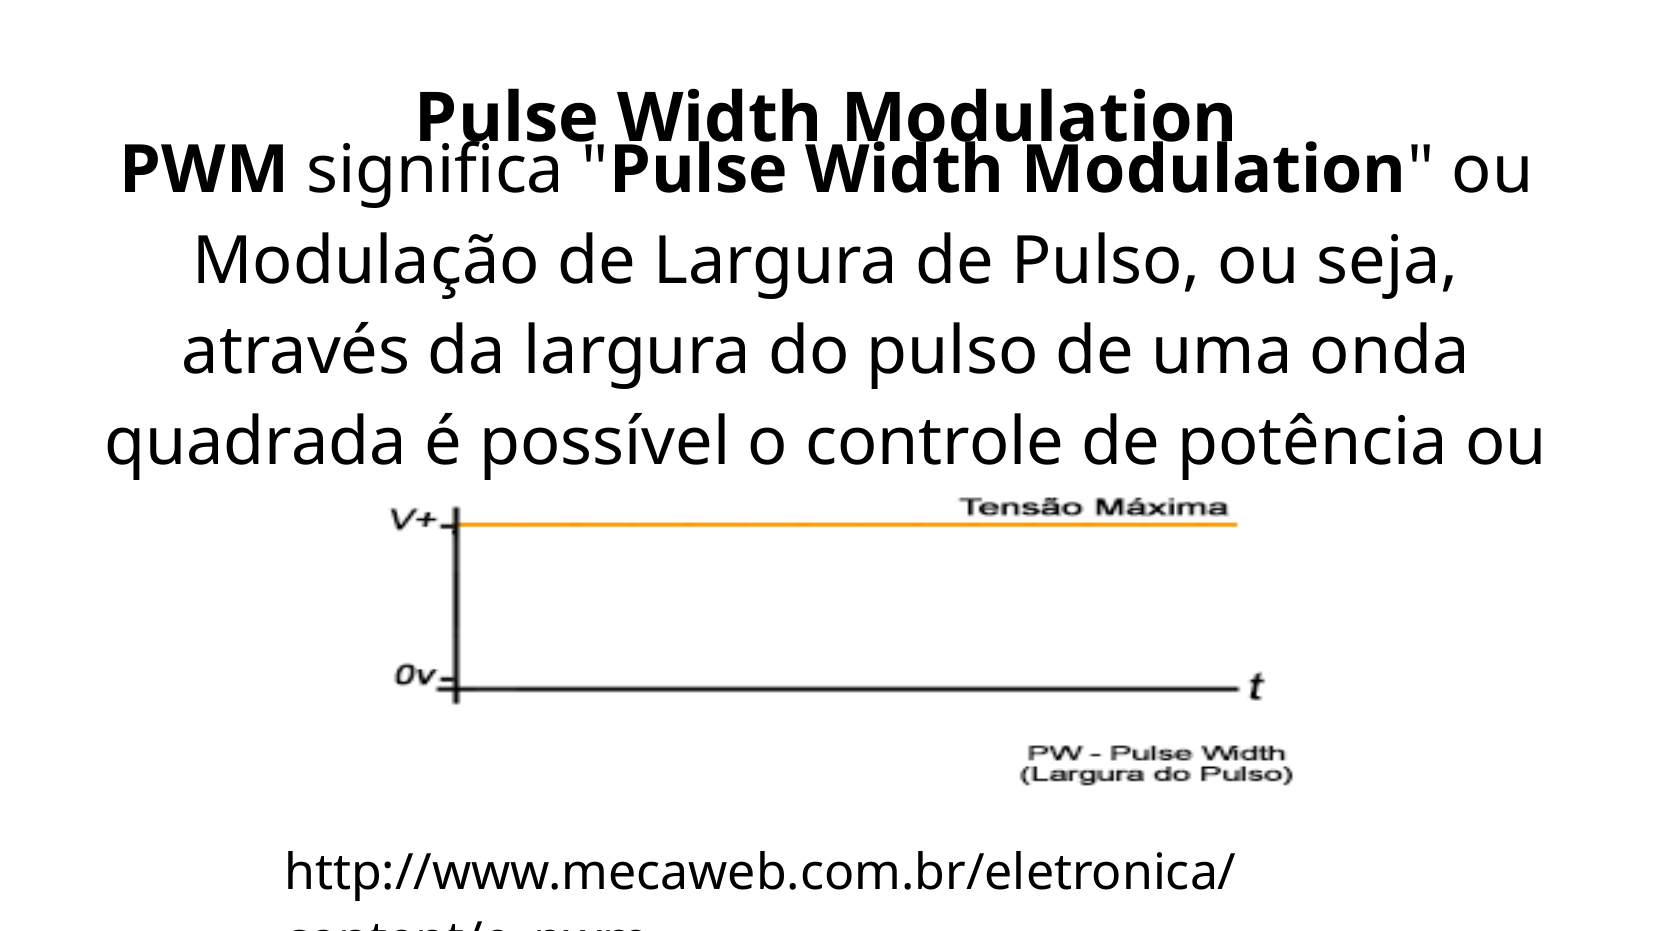

# Pulse Width Modulation
PWM significa "Pulse Width Modulation" ou Modulação de Largura de Pulso, ou seja, através da largura do pulso de uma onda quadrada é possível o controle de potência ou velocidade.
http://www.mecaweb.com.br/eletronica/content/e_pwm